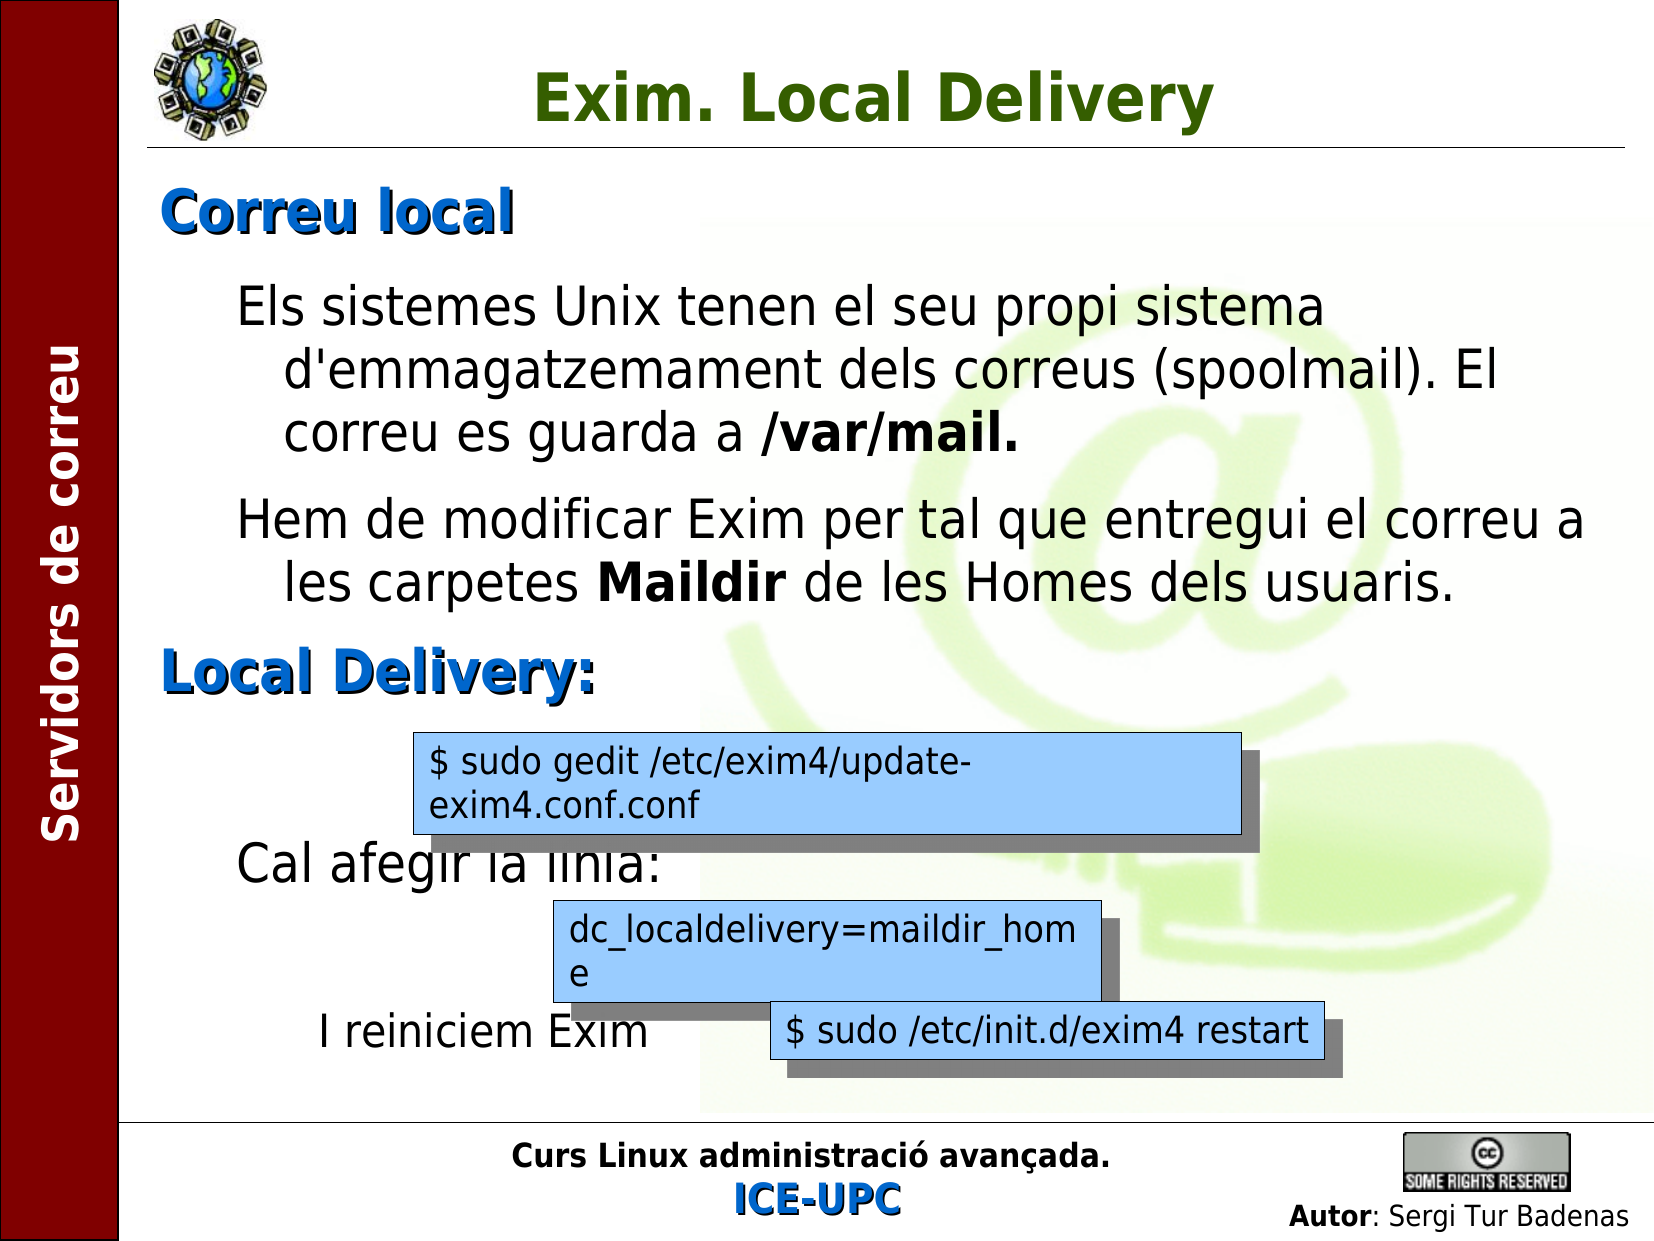

# Exim. Local Delivery
Correu local
Els sistemes Unix tenen el seu propi sistema d'emmagatzemament dels correus (spoolmail). El correu es guarda a /var/mail.
Hem de modificar Exim per tal que entregui el correu a les carpetes Maildir de les Homes dels usuaris.
Local Delivery:
Cal afegir la línia:
I reiniciem Exim
$ sudo gedit /etc/exim4/update-exim4.conf.conf
dc_localdelivery=maildir_home
$ sudo /etc/init.d/exim4 restart